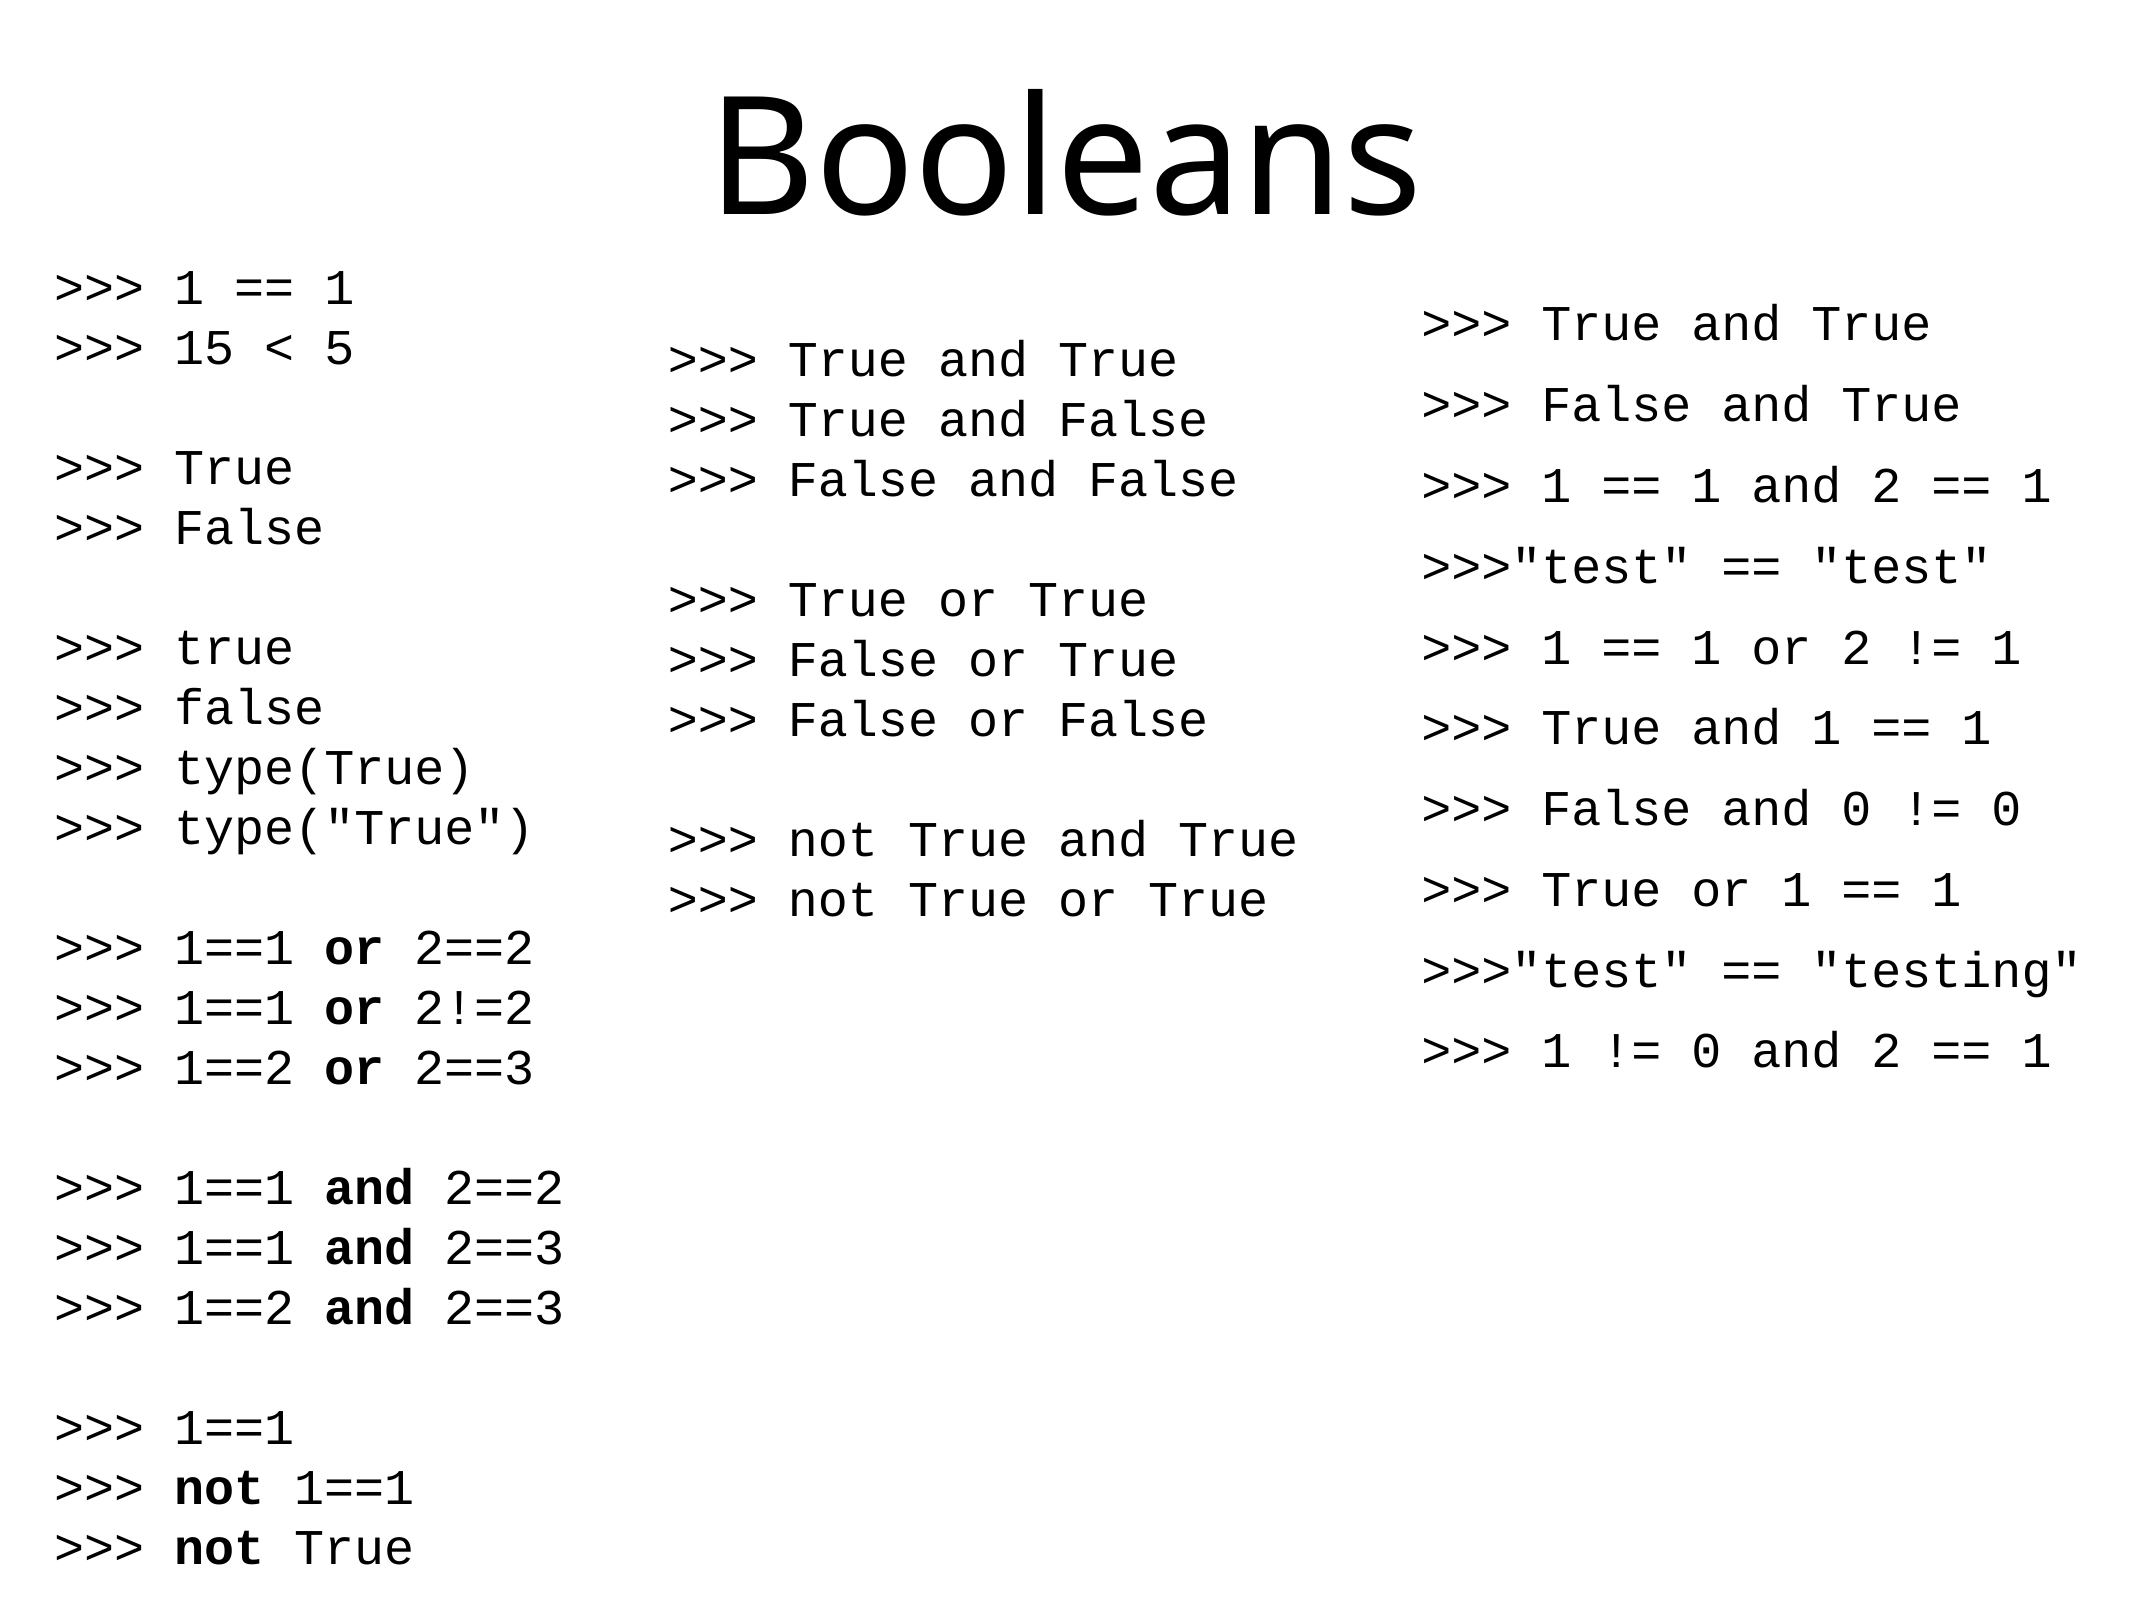

Booleans
>>> 1 == 1
>>> 15 < 5
>>> True
>>> False
>>> true
>>> false
>>> type(True)
>>> type("True")
>>> 1==1 or 2==2
>>> 1==1 or 2!=2
>>> 1==2 or 2==3
>>> 1==1 and 2==2
>>> 1==1 and 2==3
>>> 1==2 and 2==3
>>> 1==1
>>> not 1==1
>>> not True
>>> True and True
>>> False and True
>>> 1 == 1 and 2 == 1
>>>"test" == "test"
>>> 1 == 1 or 2 != 1
>>> True and 1 == 1
>>> False and 0 != 0
>>> True or 1 == 1
>>>"test" == "testing"
>>> 1 != 0 and 2 == 1
>>> True and True
>>> True and False
>>> False and False
>>> True or True
>>> False or True
>>> False or False
>>> not True and True
>>> not True or True